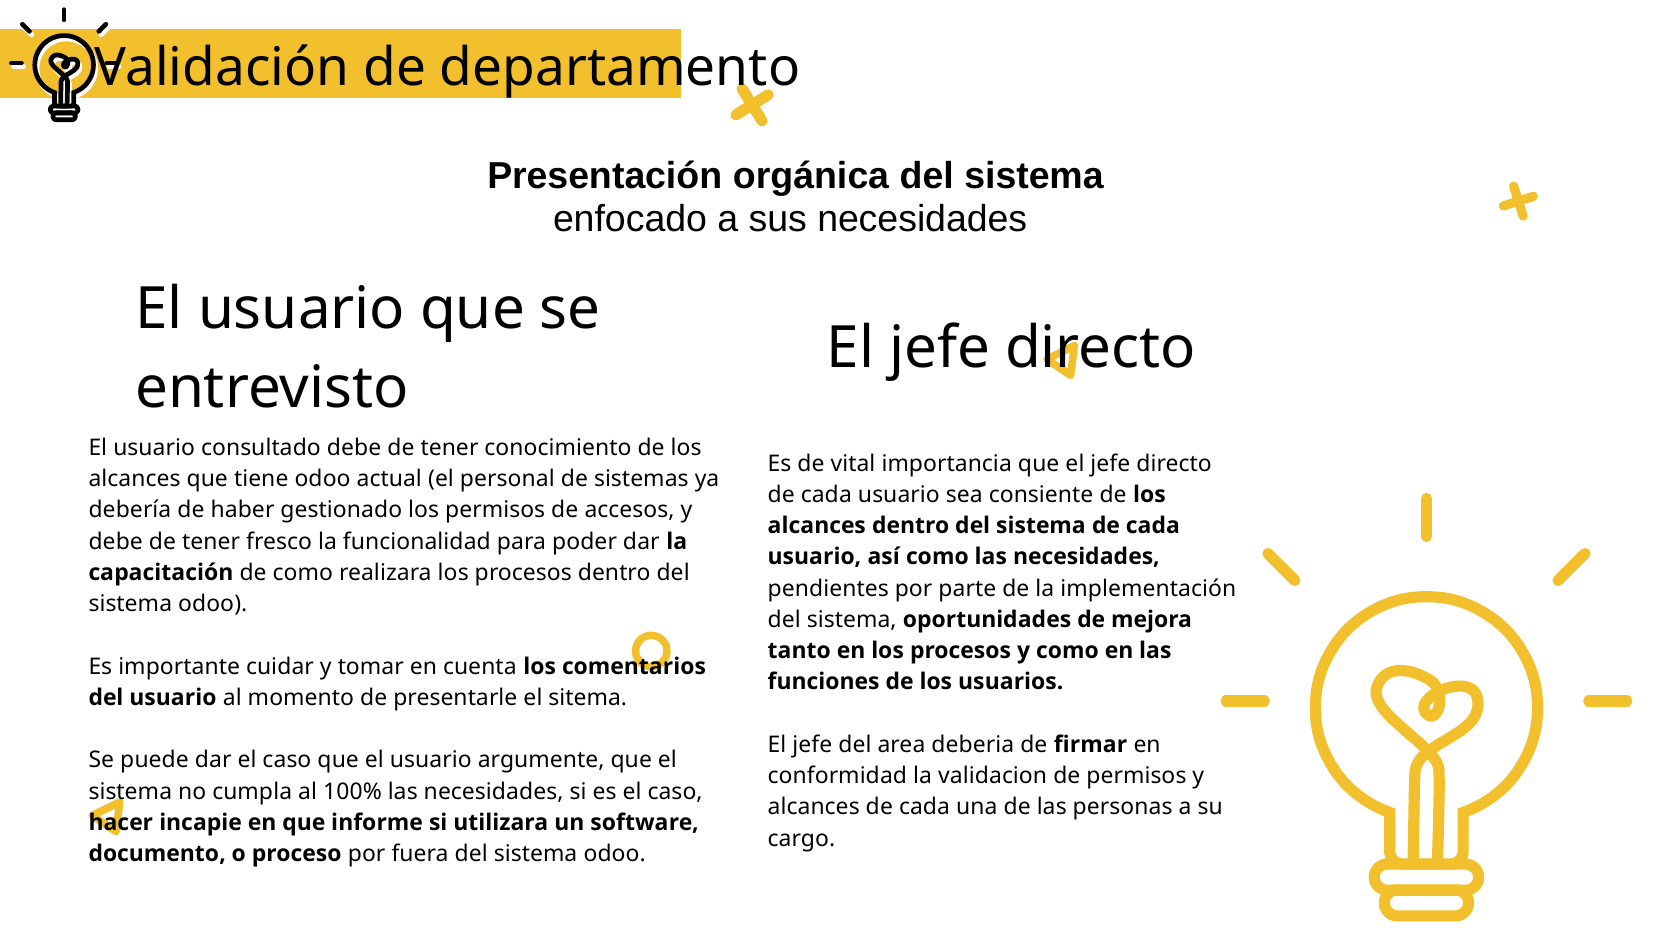

Validación de departamento
Presentación orgánica del sistema enfocado a sus necesidades
# El usuario que se entrevisto
El jefe directo
El usuario consultado debe de tener conocimiento de los alcances que tiene odoo actual (el personal de sistemas ya debería de haber gestionado los permisos de accesos, y debe de tener fresco la funcionalidad para poder dar la capacitación de como realizara los procesos dentro del sistema odoo).
Es importante cuidar y tomar en cuenta los comentarios del usuario al momento de presentarle el sitema.
Se puede dar el caso que el usuario argumente, que el sistema no cumpla al 100% las necesidades, si es el caso, hacer incapie en que informe si utilizara un software, documento, o proceso por fuera del sistema odoo.
Es de vital importancia que el jefe directo de cada usuario sea consiente de los alcances dentro del sistema de cada usuario, así como las necesidades, pendientes por parte de la implementación del sistema, oportunidades de mejora tanto en los procesos y como en las funciones de los usuarios.
El jefe del area deberia de firmar en conformidad la validacion de permisos y alcances de cada una de las personas a su cargo.